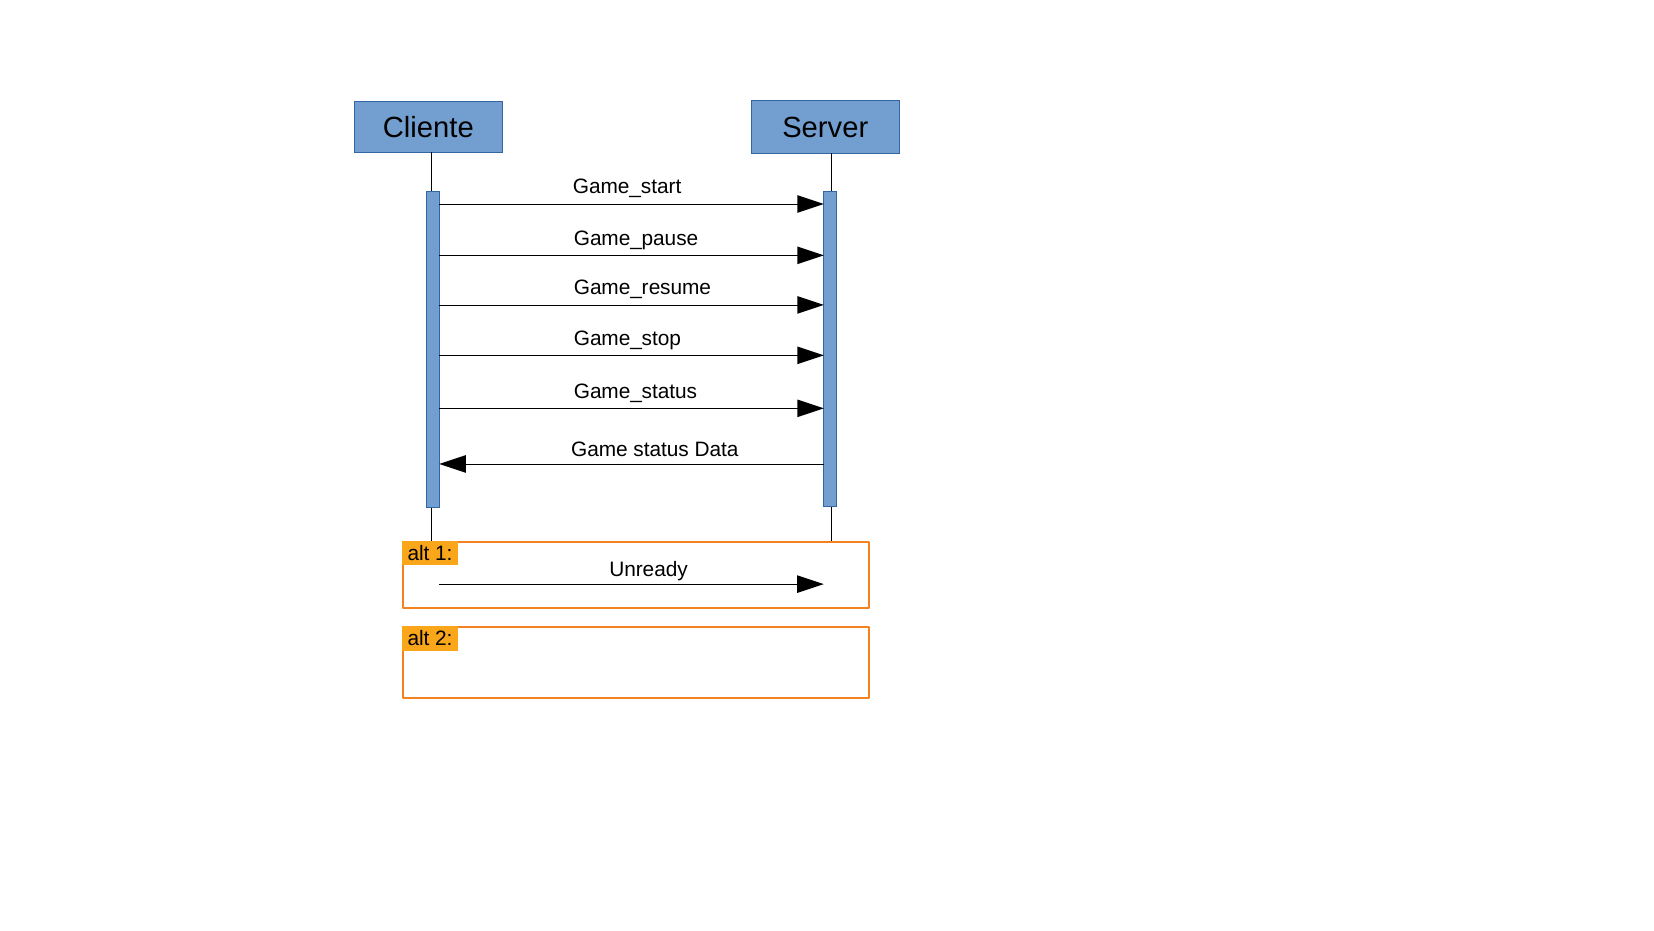

Server
Cliente
Game_start
Game_pause
Game_resume
Game_stop
Game_status
Game status Data
alt 1:
Unready
alt 2: